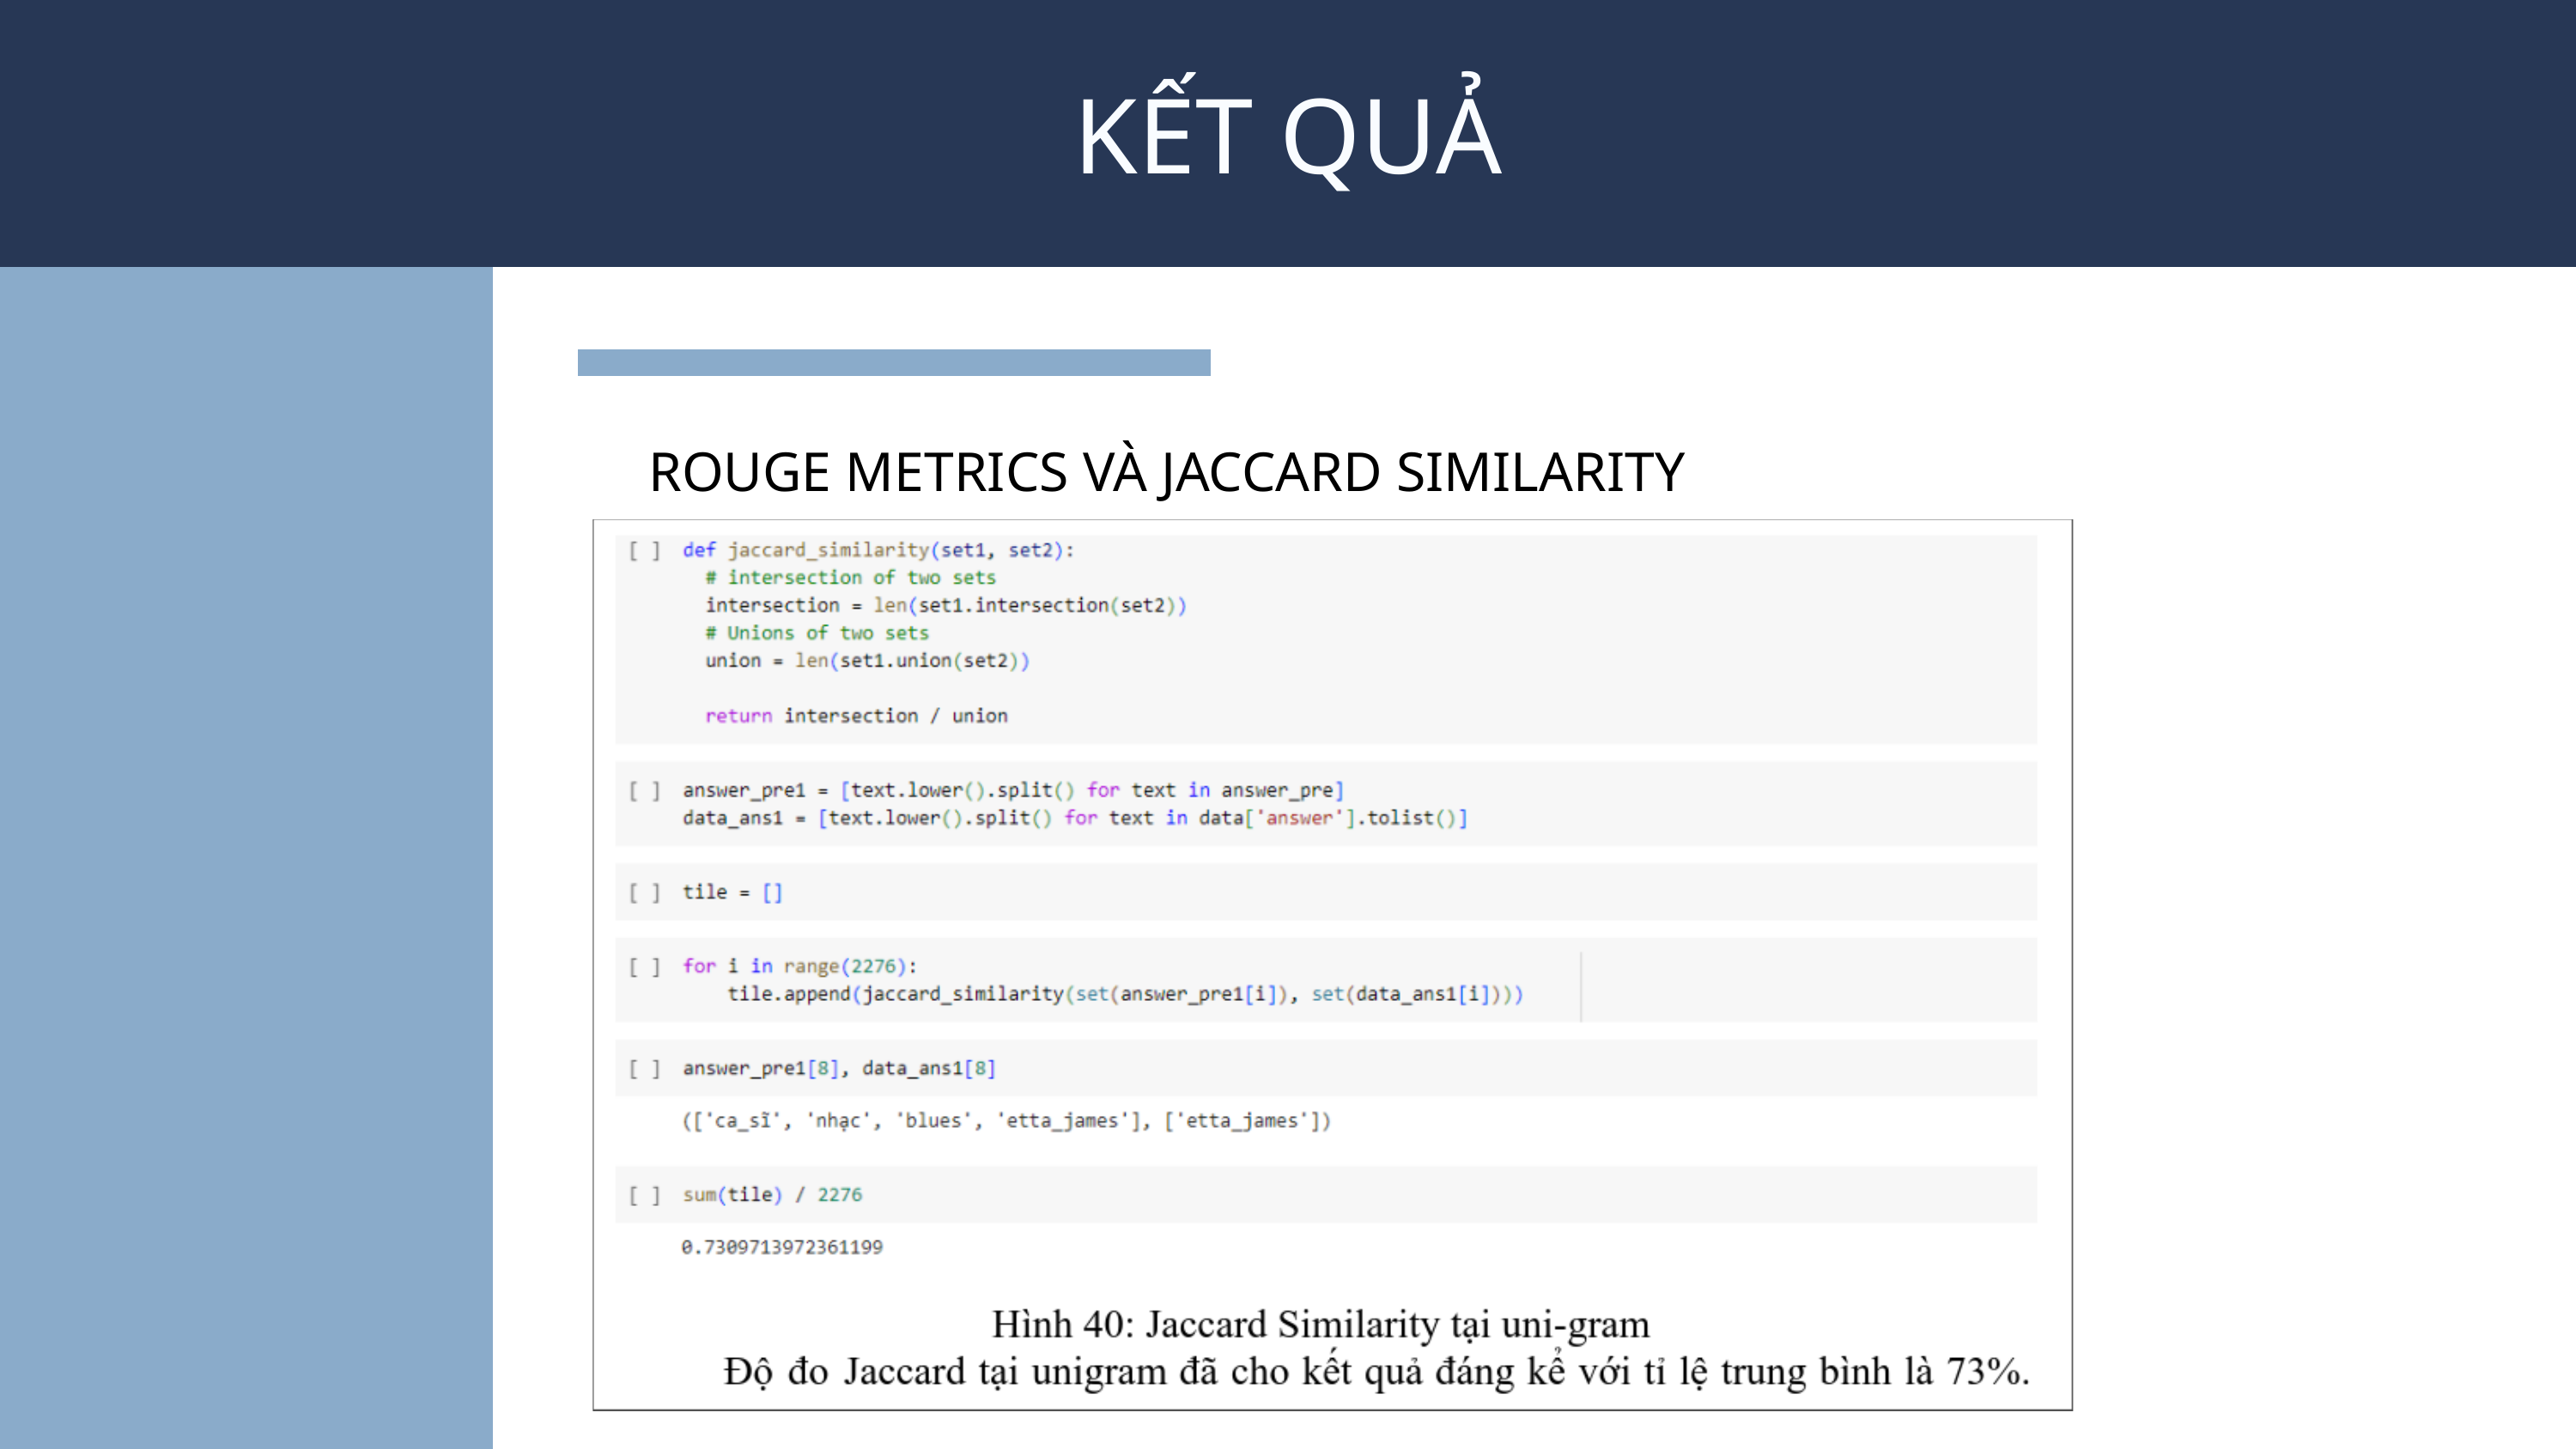

KẾT QUẢ
ROUGE METRICS VÀ JACCARD SIMILARITY